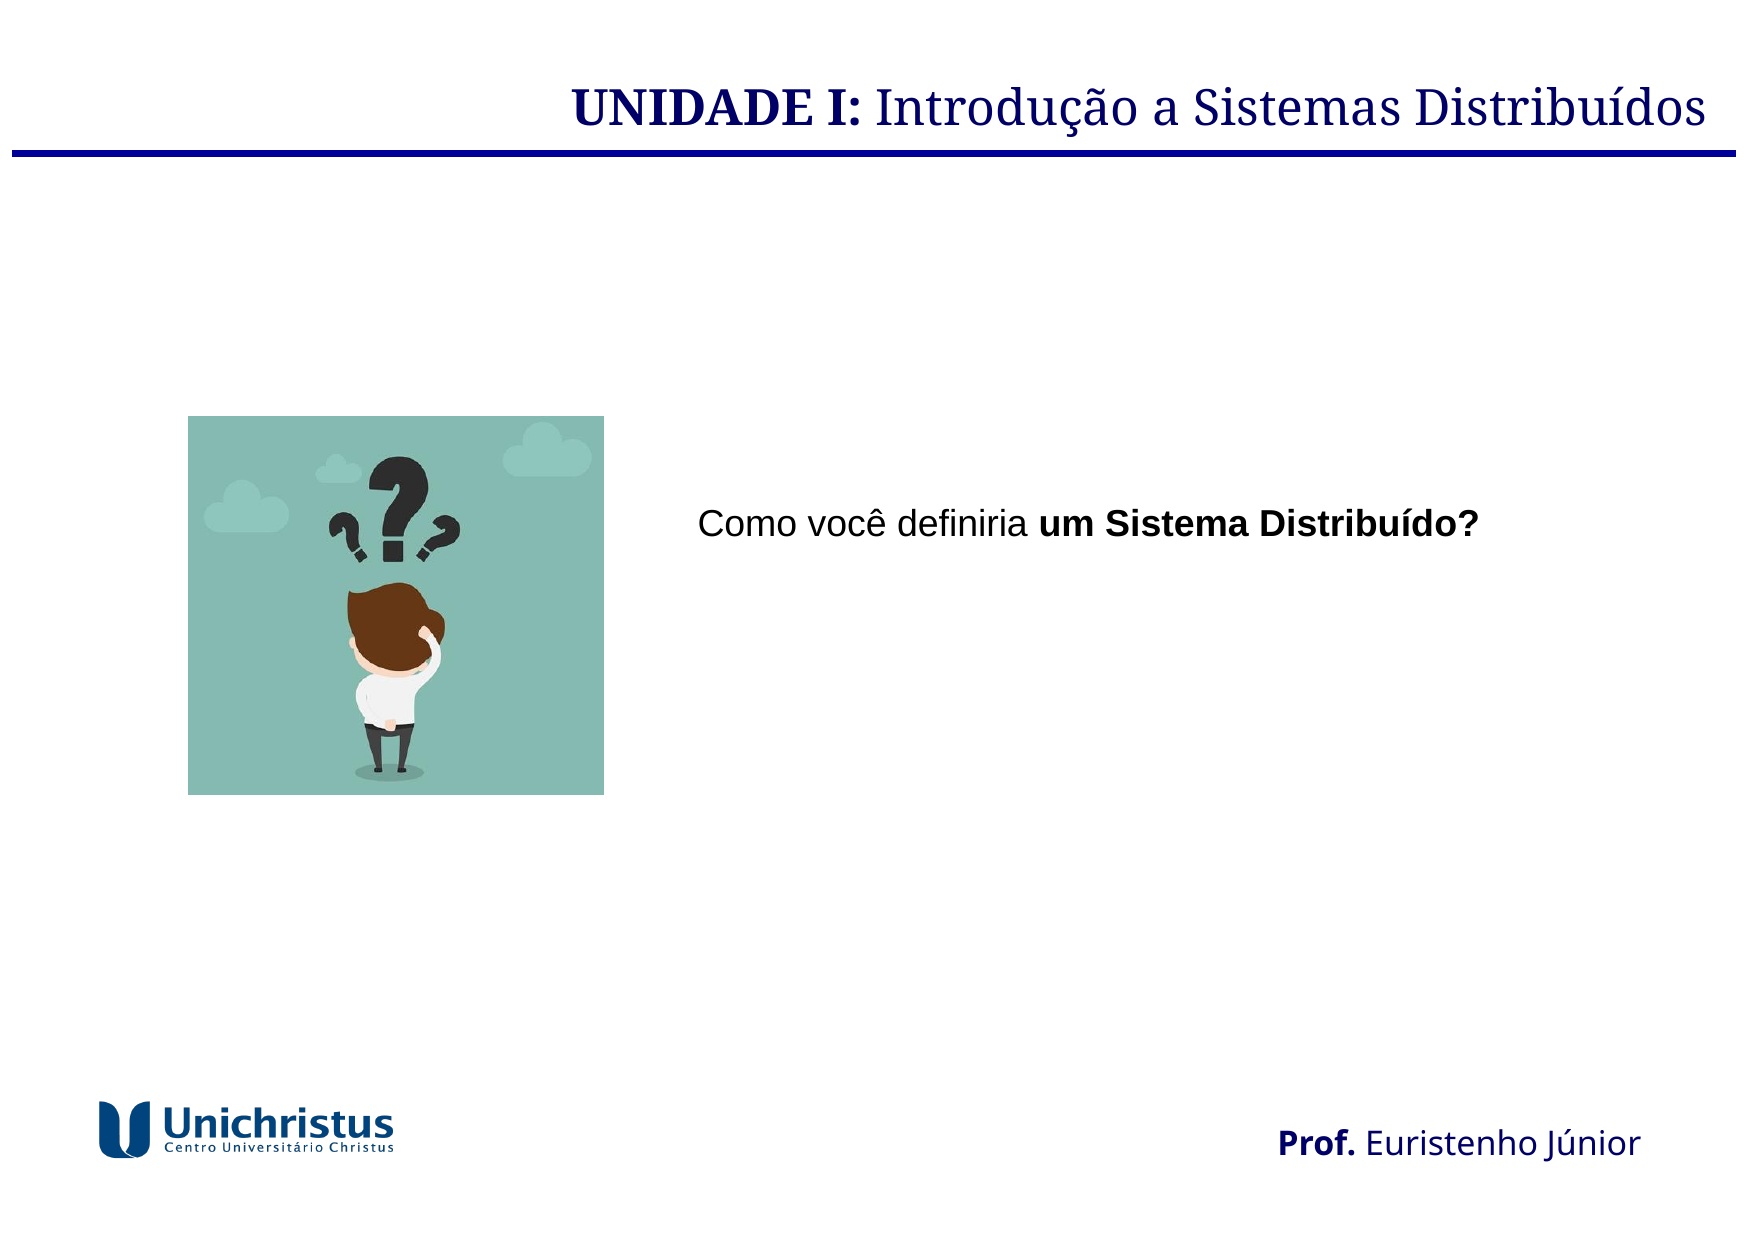

UNIDADE I: Introdução a Sistemas Distribuídos
Como você definiria um Sistema Distribuído?
Prof. Euristenho Júnior